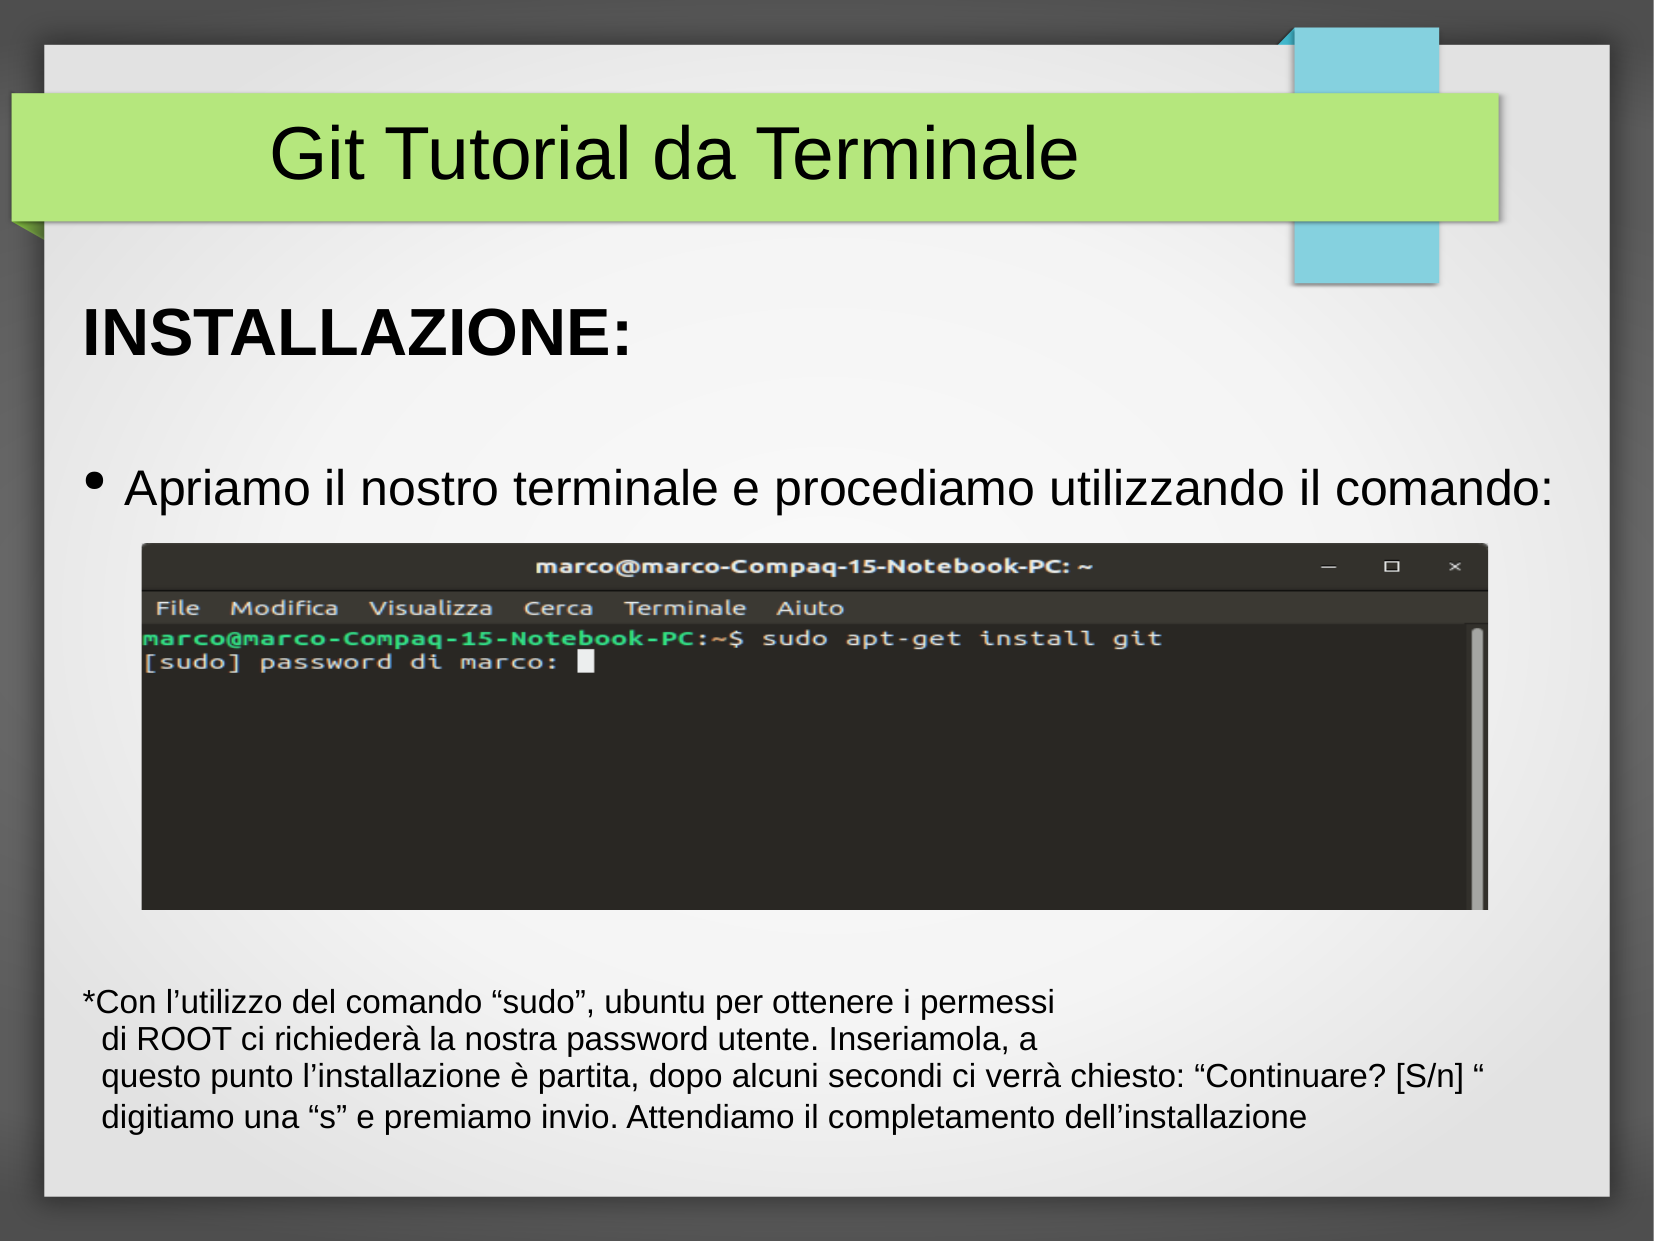

# Git Tutorial da Terminale
INSTALLAZIONE:
 Apriamo il nostro terminale e procediamo utilizzando il comando:
*Con l’utilizzo del comando “sudo”, ubuntu per ottenere i permessi
 di ROOT ci richiederà la nostra password utente. Inseriamola, a
 questo punto l’installazione è partita, dopo alcuni secondi ci verrà chiesto: “Continuare? [S/n] “
 digitiamo una “s” e premiamo invio. Attendiamo il completamento dell’installazione